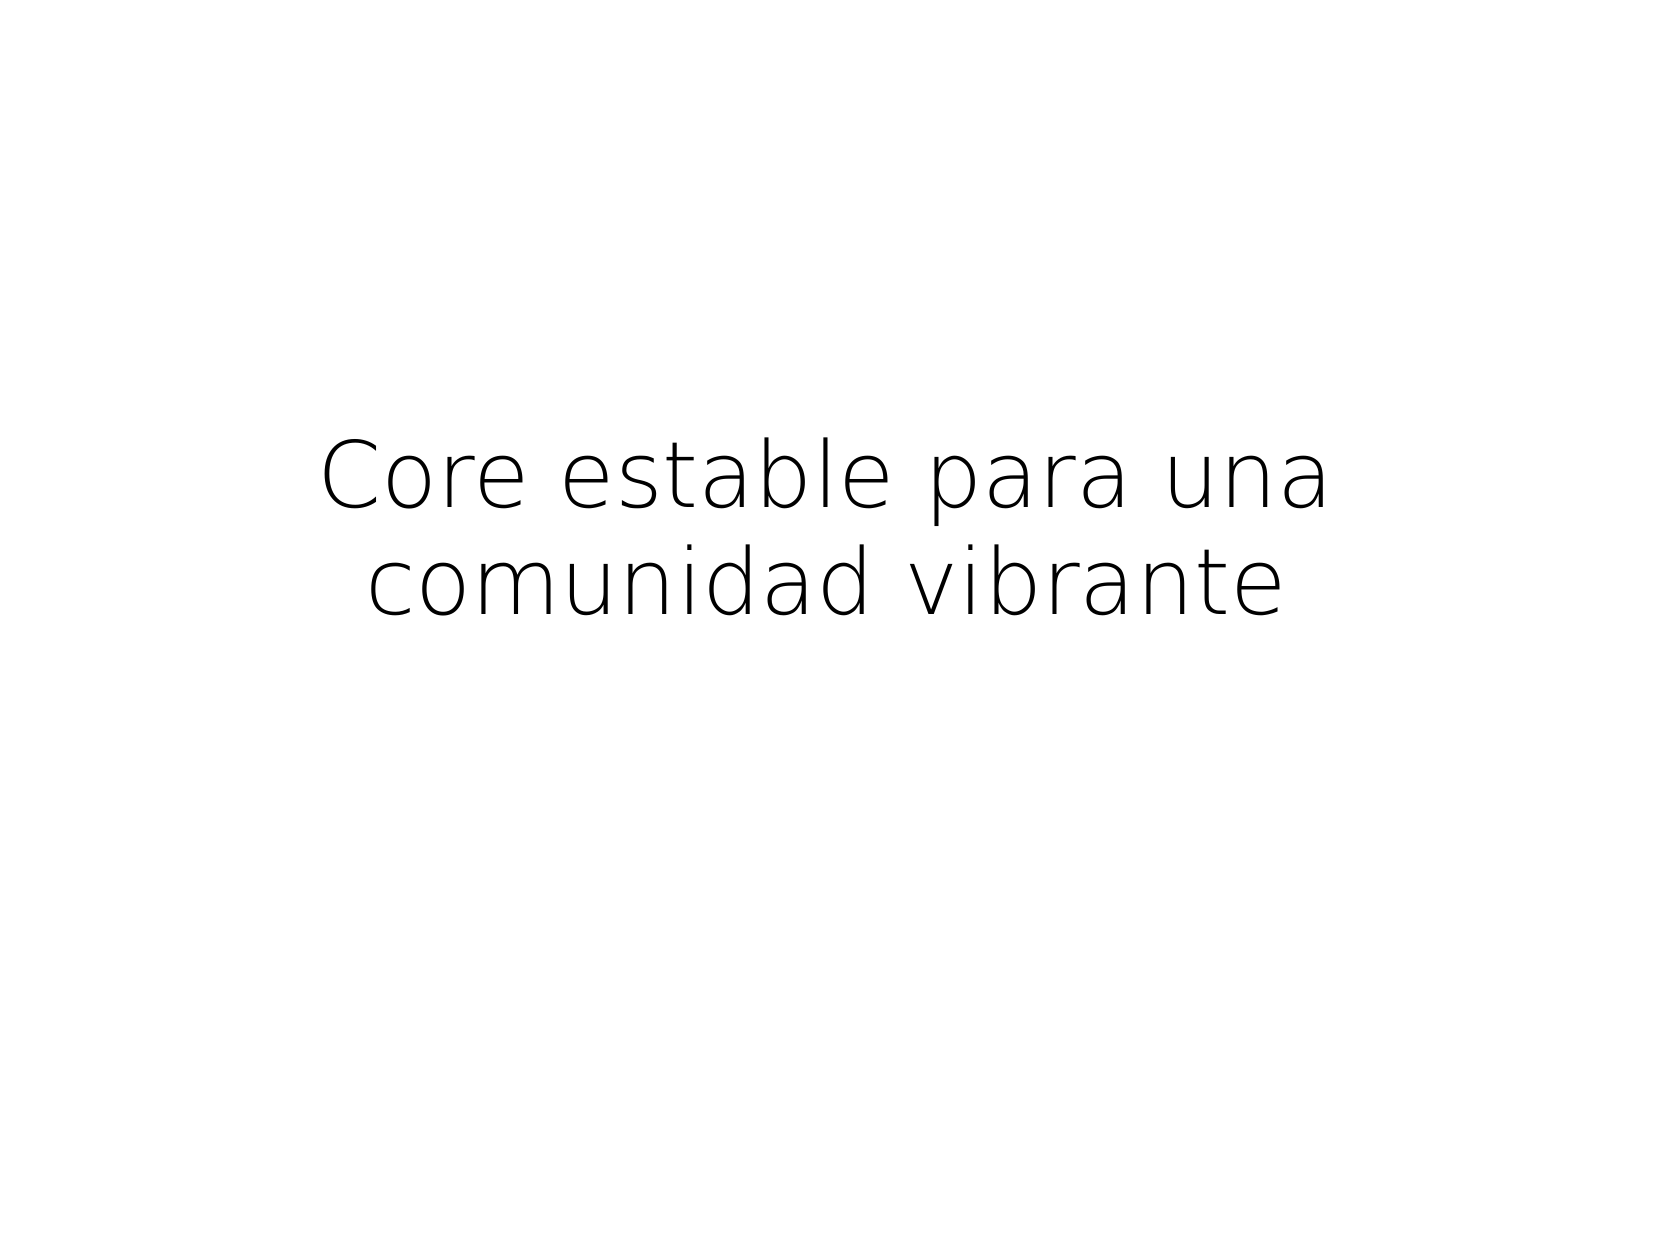

# Core estable para una comunidad vibrante